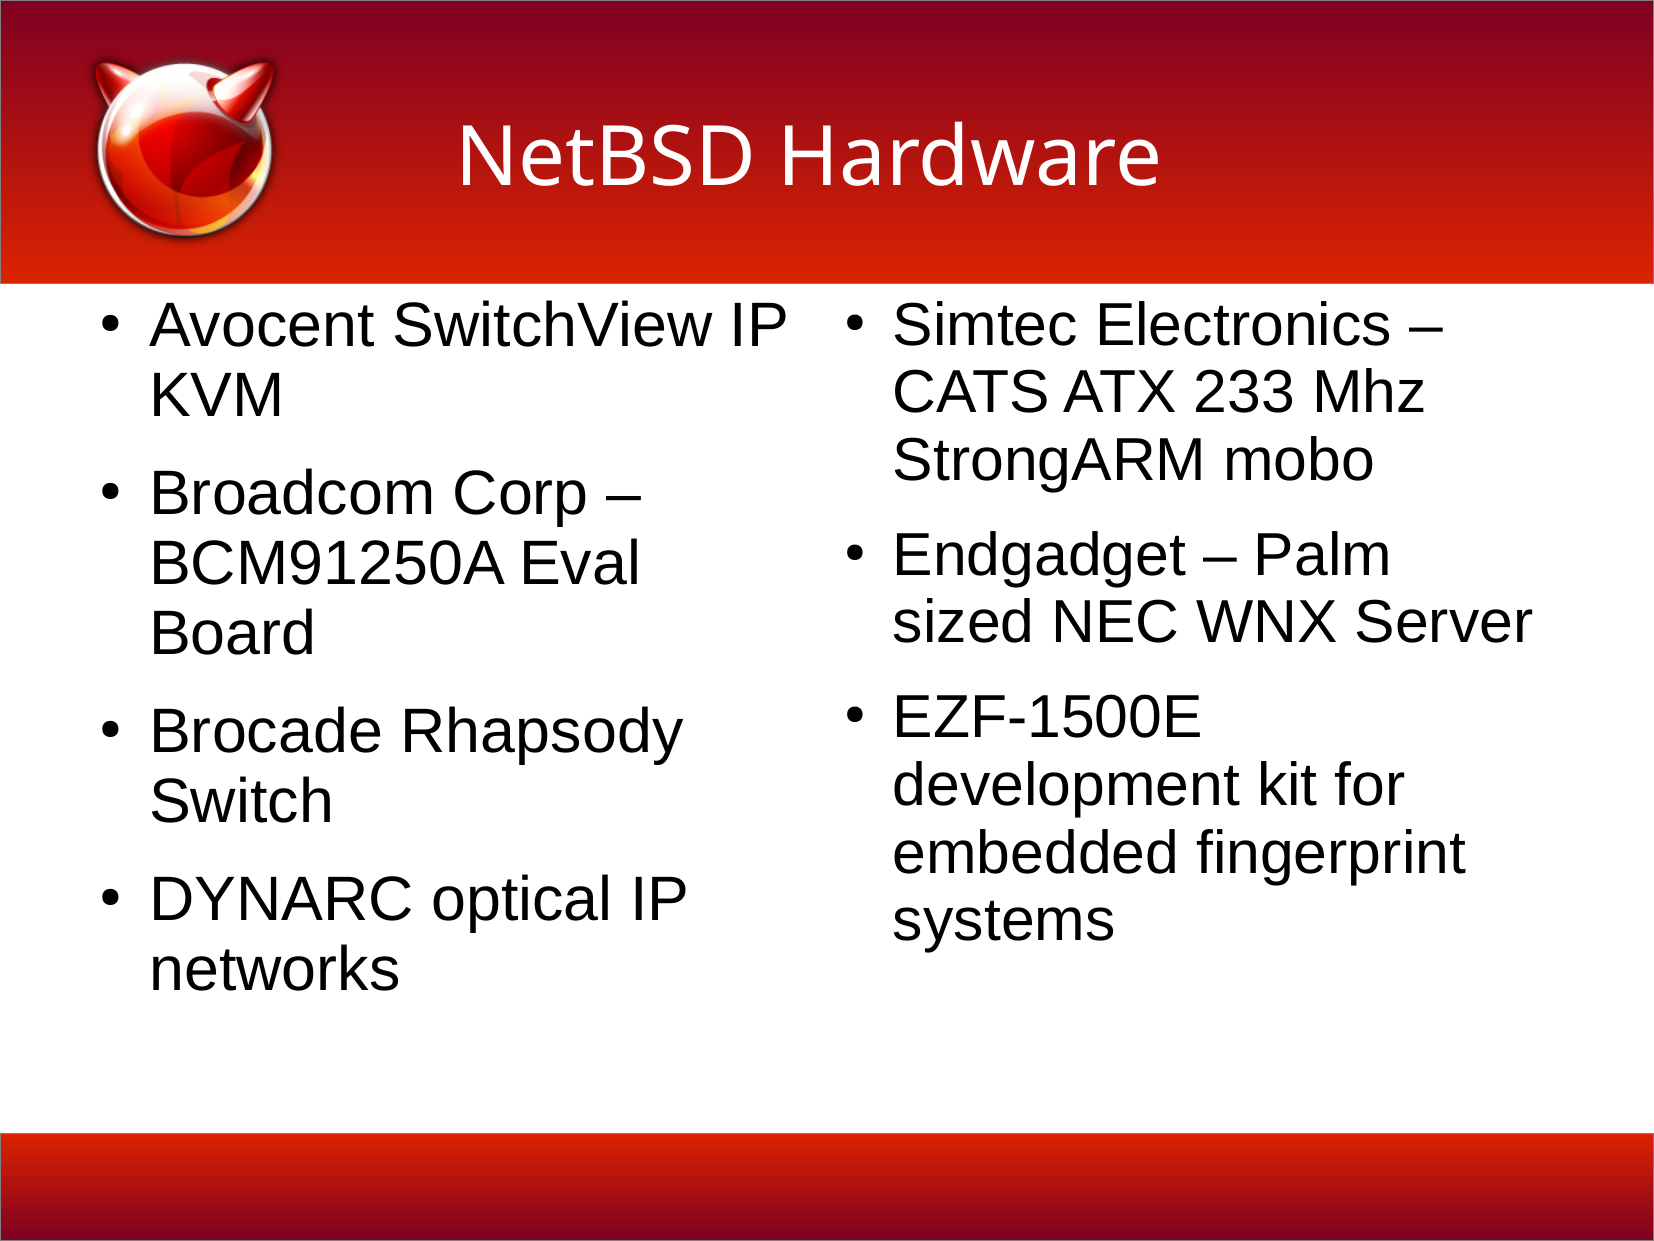

# NetBSD Hardware
Avocent SwitchView IP KVM
Broadcom Corp – BCM91250A Eval Board
Brocade Rhapsody Switch
DYNARC optical IP networks
Simtec Electronics – CATS ATX 233 Mhz StrongARM mobo
Endgadget – Palm sized NEC WNX Server
EZF-1500E development kit for embedded fingerprint systems